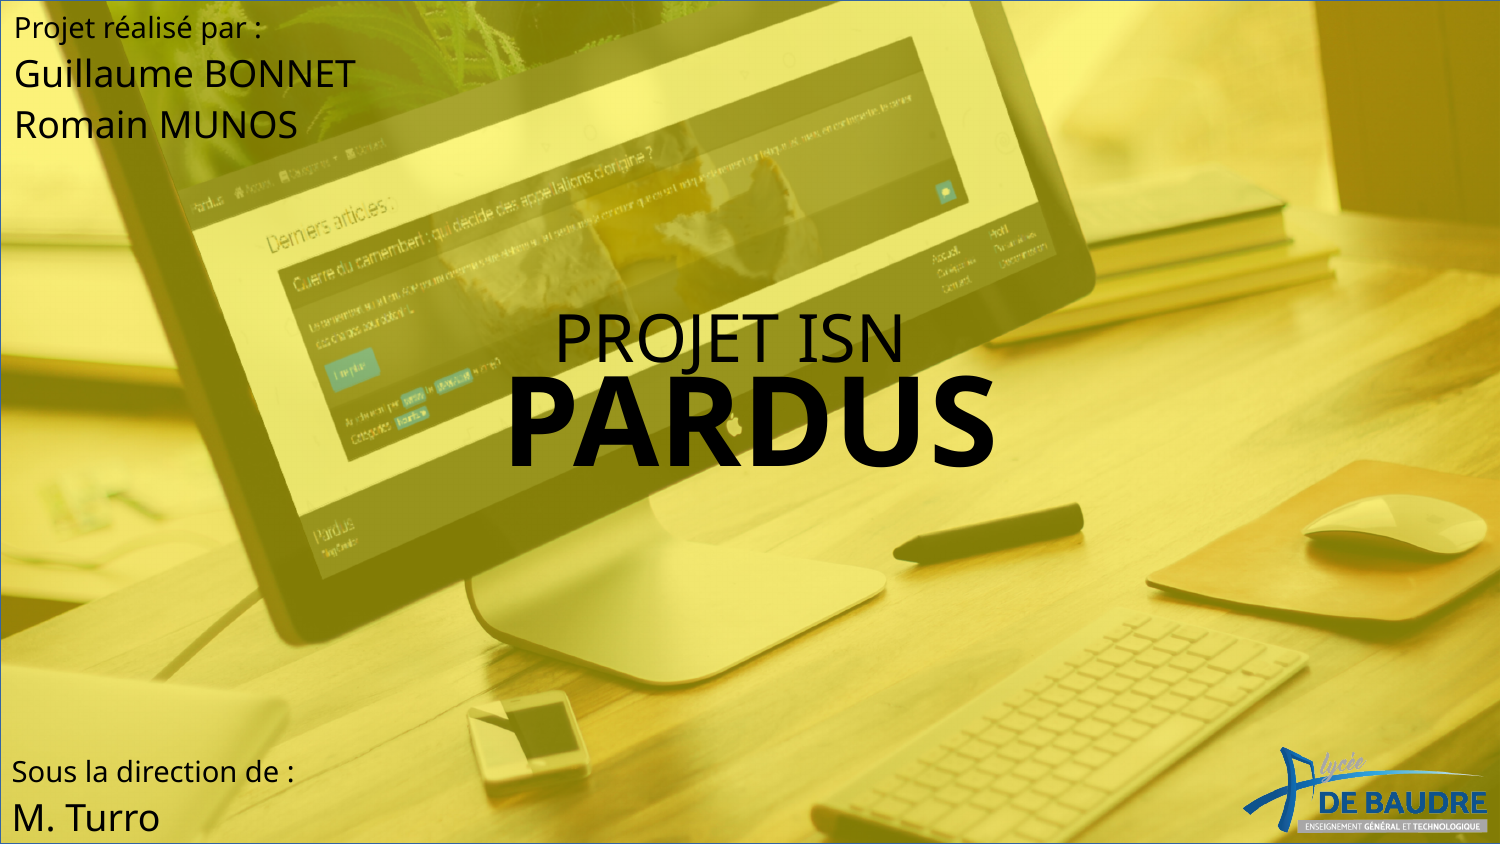

Projet réalisé par :
Guillaume BONNET
Romain MUNOS
PROJET ISN
# PARDUS
Sous la direction de :
M. Turro